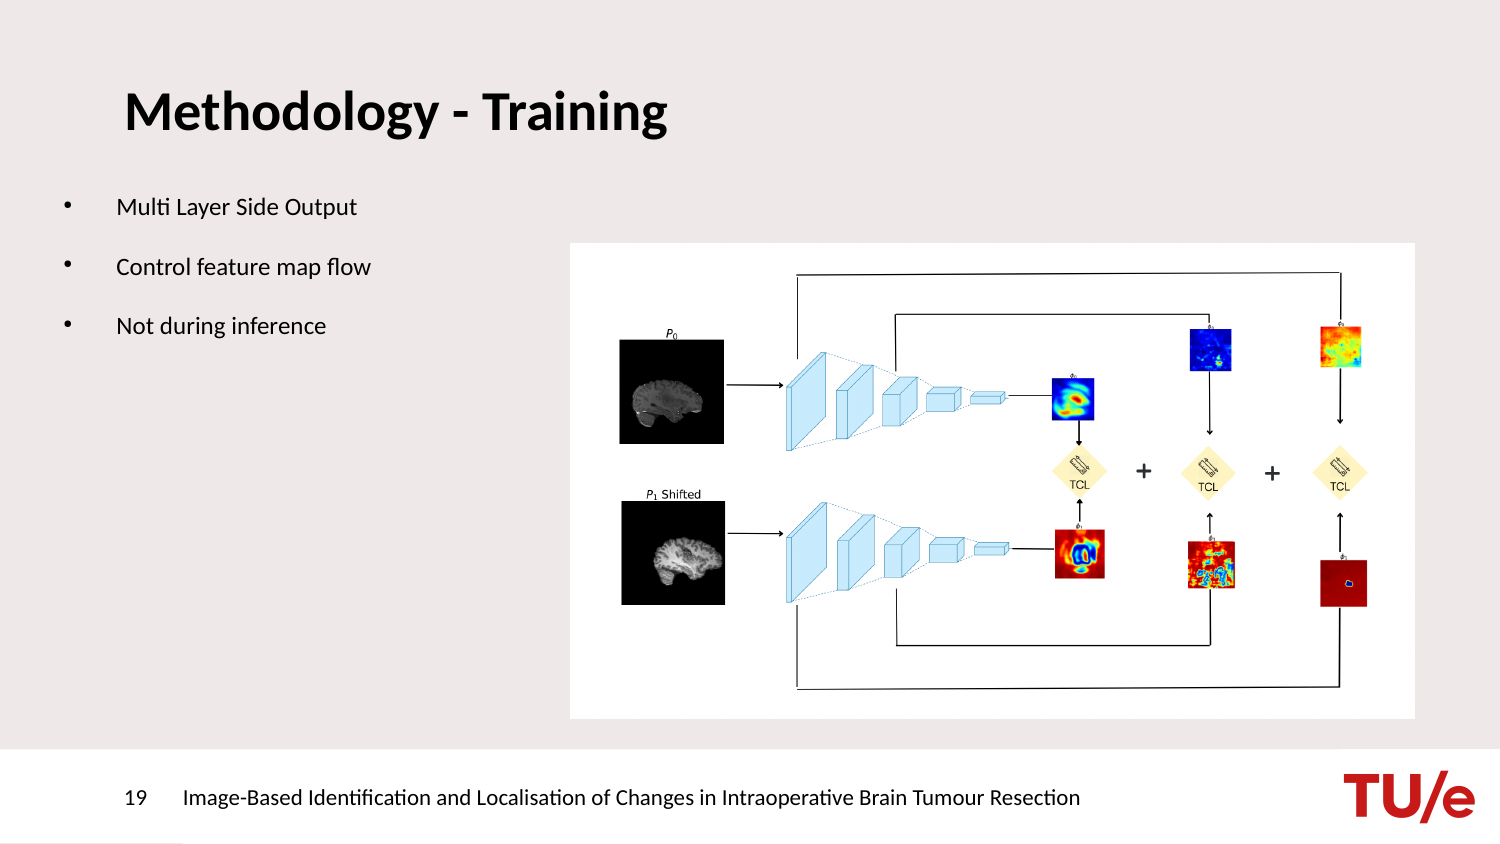

# Methodology - Training
Multi Layer Side Output
Control feature map flow
Not during inference
19
Image-Based Identification and Localisation of Changes in Intraoperative Brain Tumour Resection